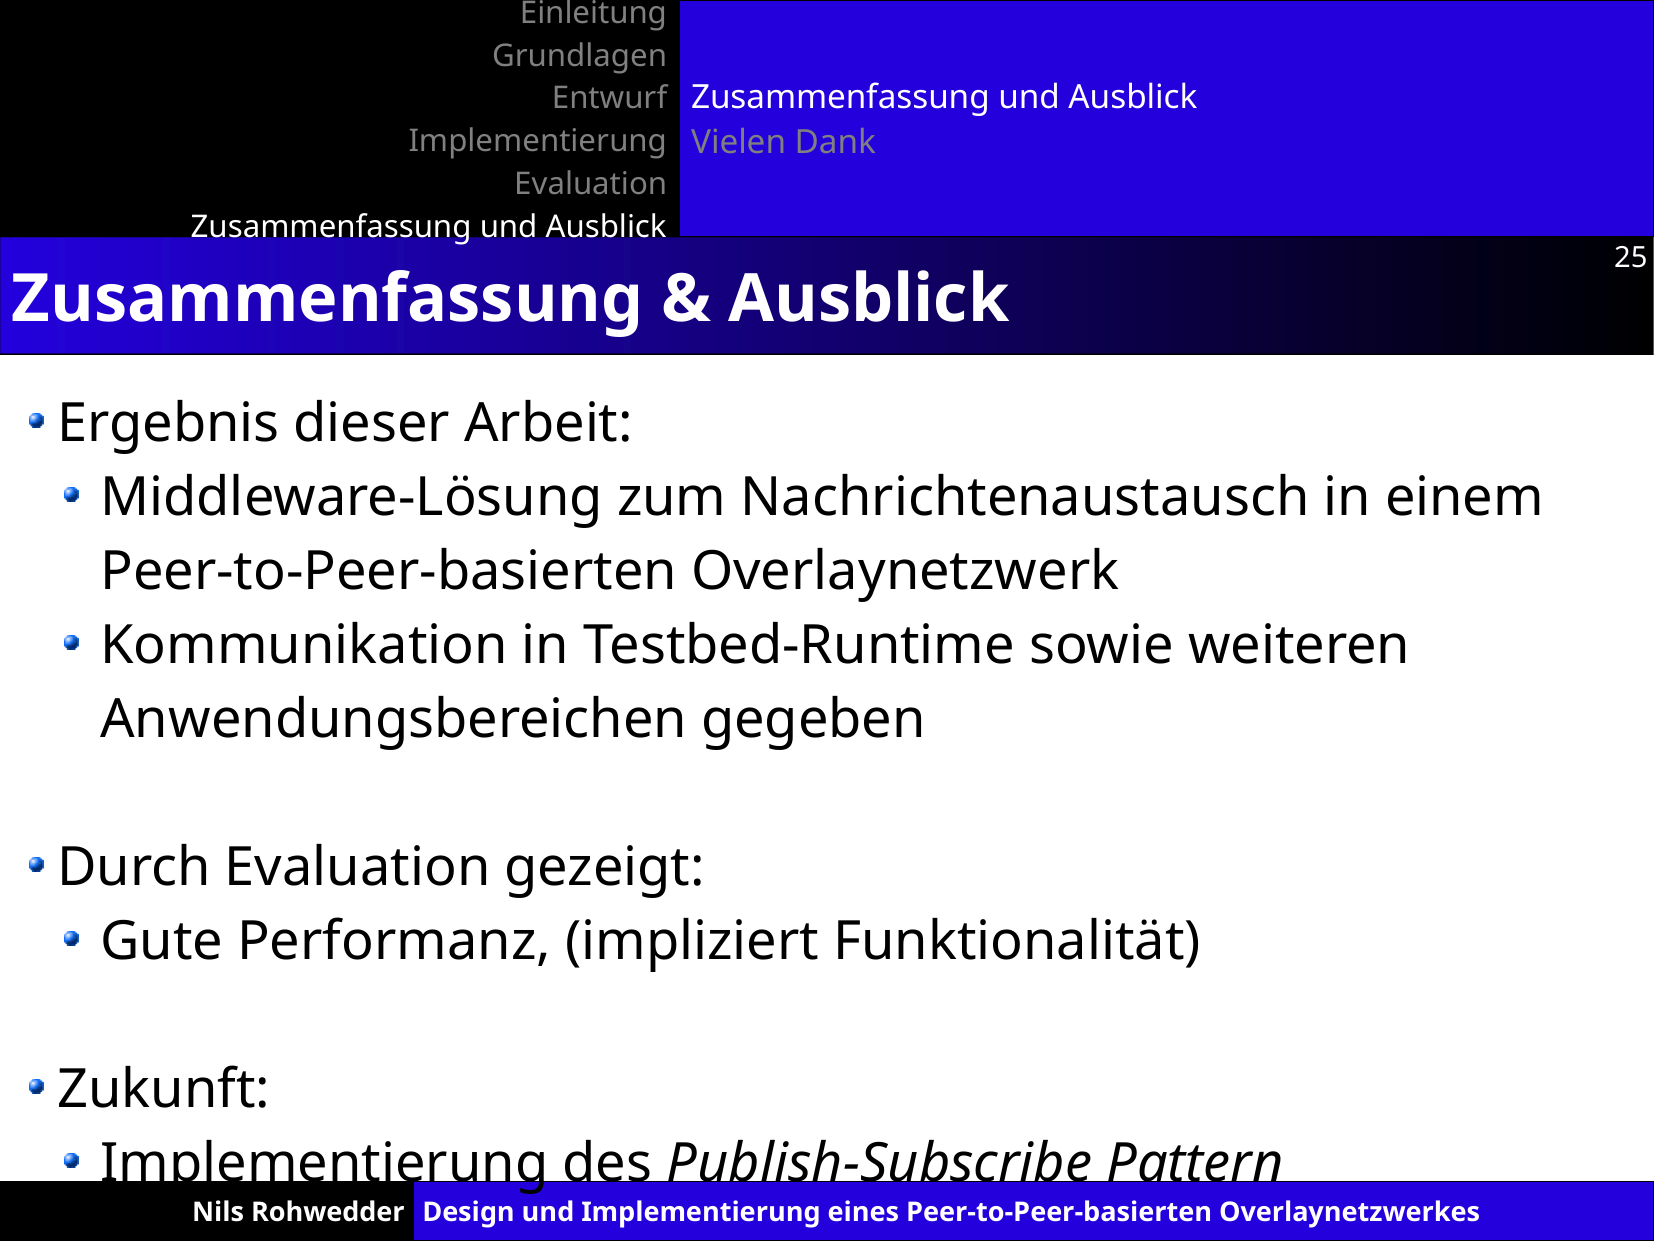

# Zusammenfassung & Ausblick
25
 Ergebnis dieser Arbeit:
Middleware-Lösung zum Nachrichtenaustausch in einem Peer-to-Peer-basierten Overlaynetzwerk
Kommunikation in Testbed-Runtime sowie weiteren Anwendungsbereichen gegeben
 Durch Evaluation gezeigt:
Gute Performanz, (impliziert Funktionalität)
 Zukunft:
Implementierung des Publish-Subscribe Pattern